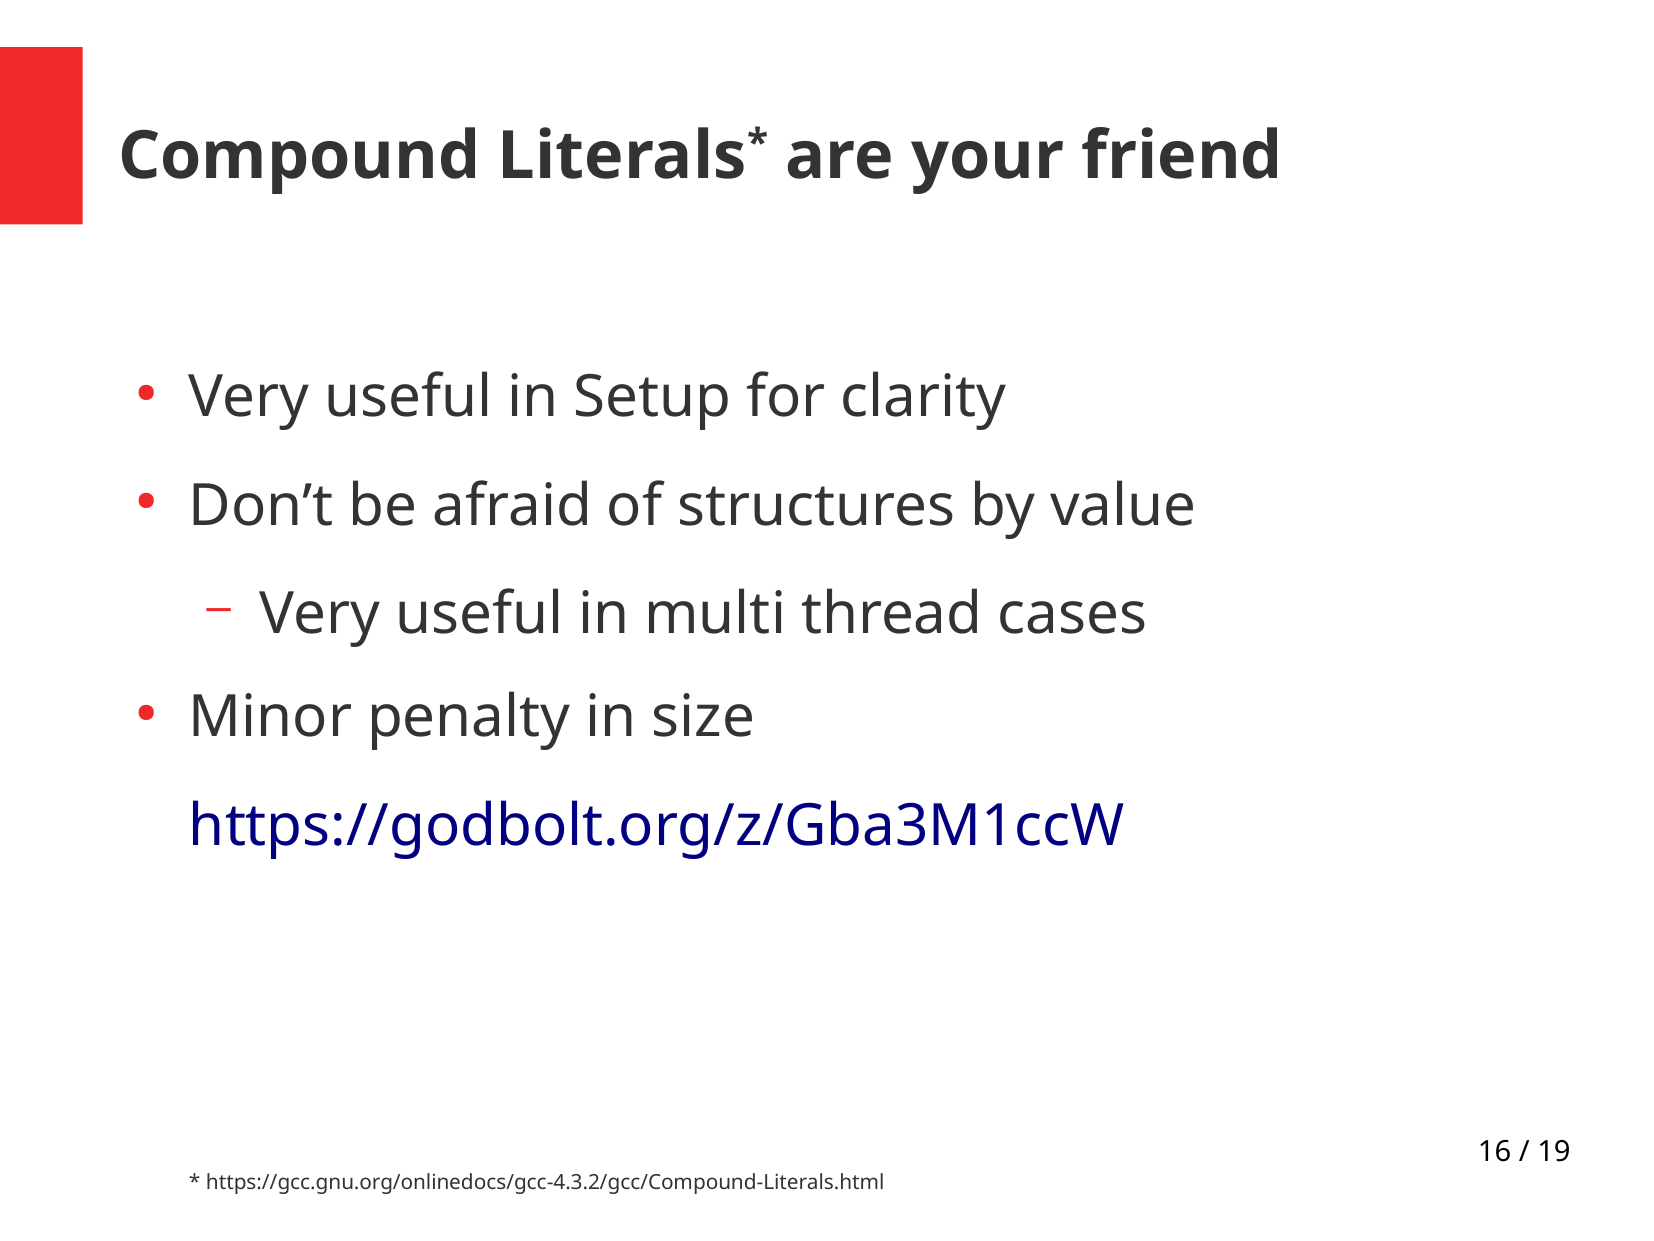

# Compound Literals* are your friend
Very useful in Setup for clarity
Don’t be afraid of structures by value
Very useful in multi thread cases
Minor penalty in size
https://godbolt.org/z/Gba3M1ccW
* https://gcc.gnu.org/onlinedocs/gcc-4.3.2/gcc/Compound-Literals.html
16